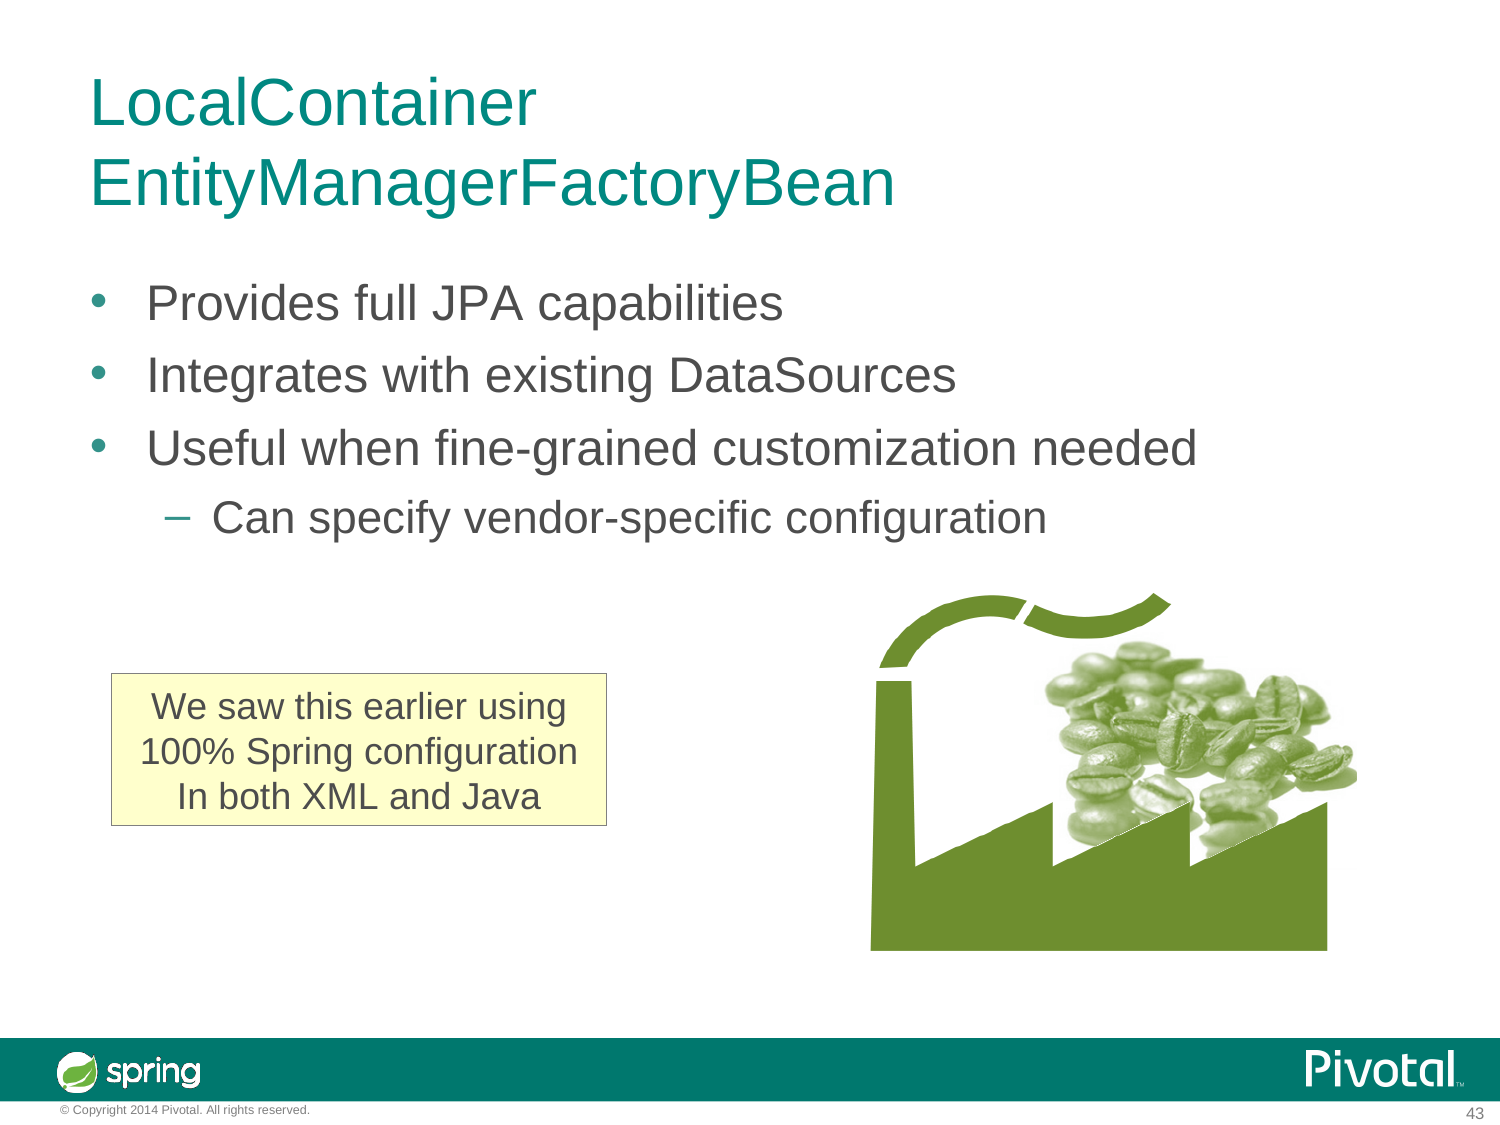

# LocalContainer EntityManagerFactoryBean
Provides full JPA capabilities
Integrates with existing DataSources
Useful when fine-grained customization needed
Can specify vendor-specific configuration
We saw this earlier using
100% Spring configuration
In both XML and Java